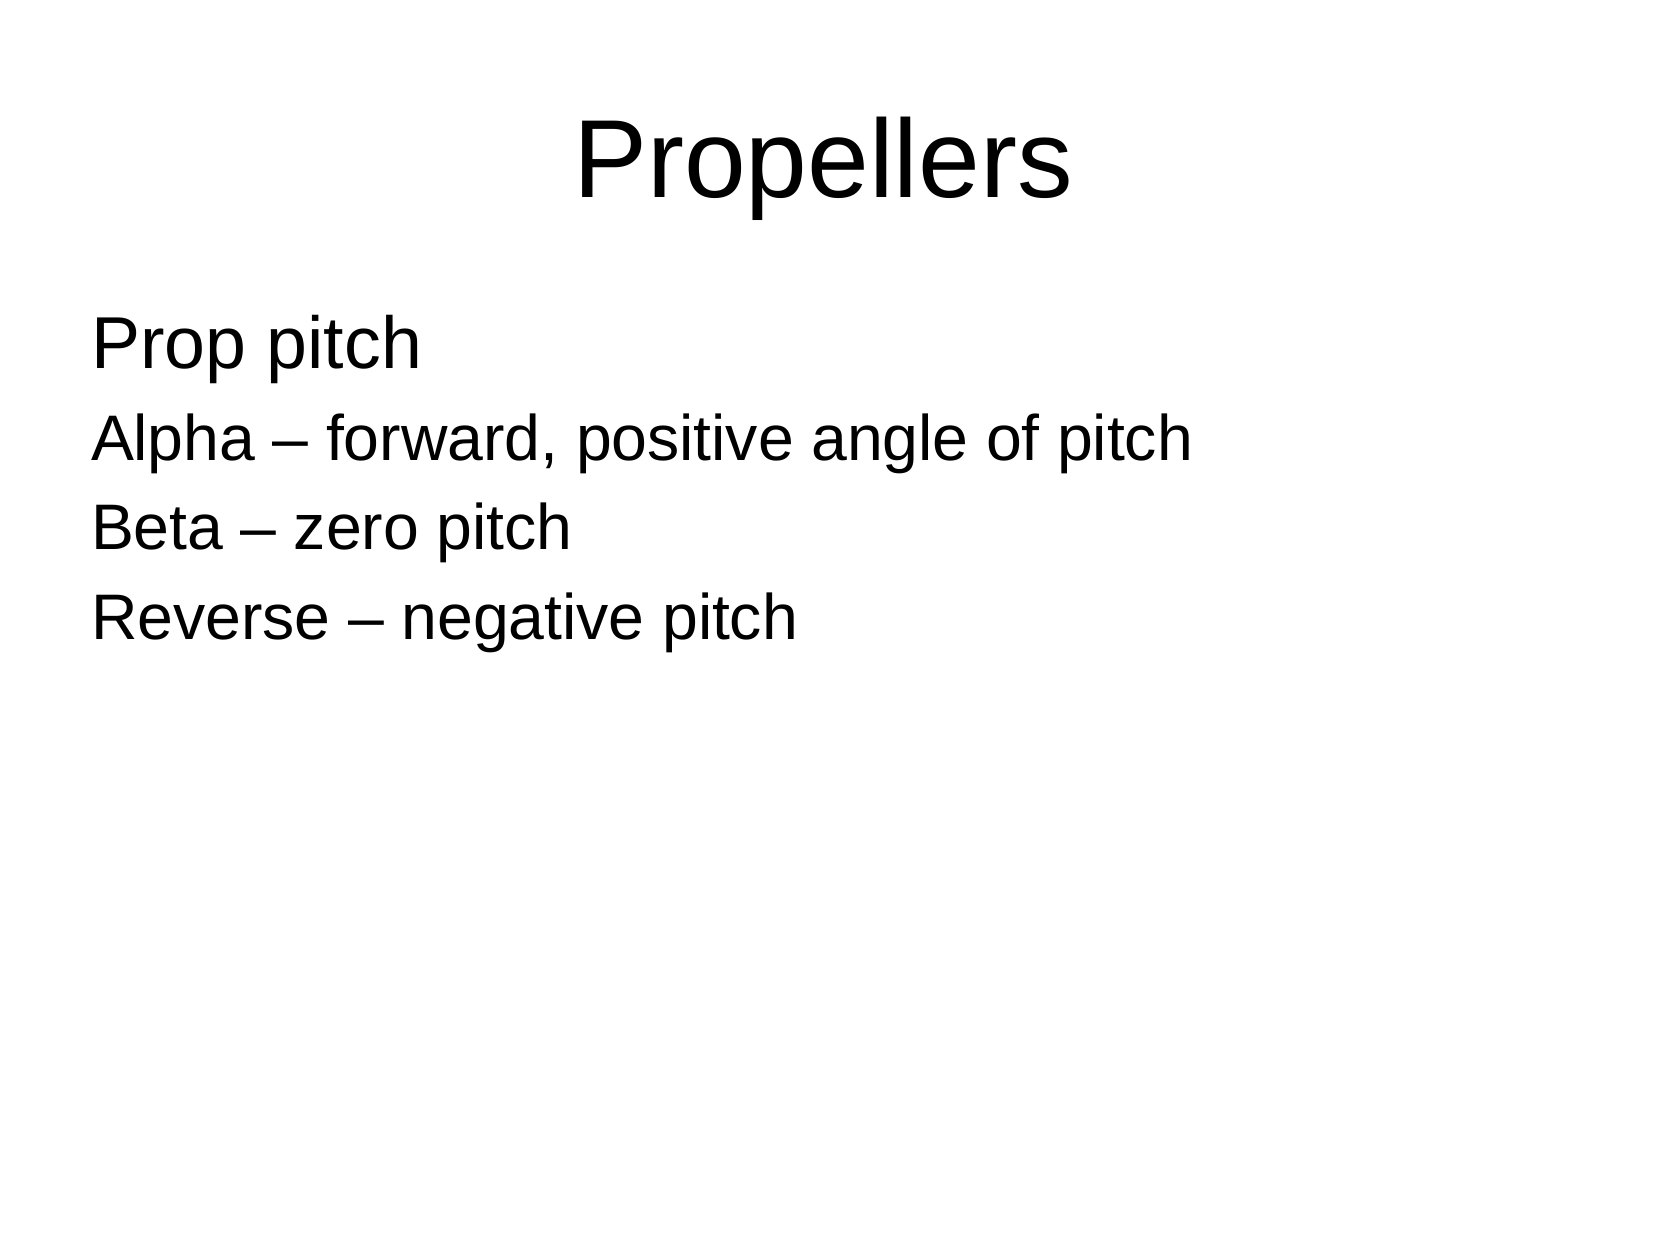

# Propellers
Prop pitch
Alpha – forward, positive angle of pitch
Beta – zero pitch
Reverse – negative pitch